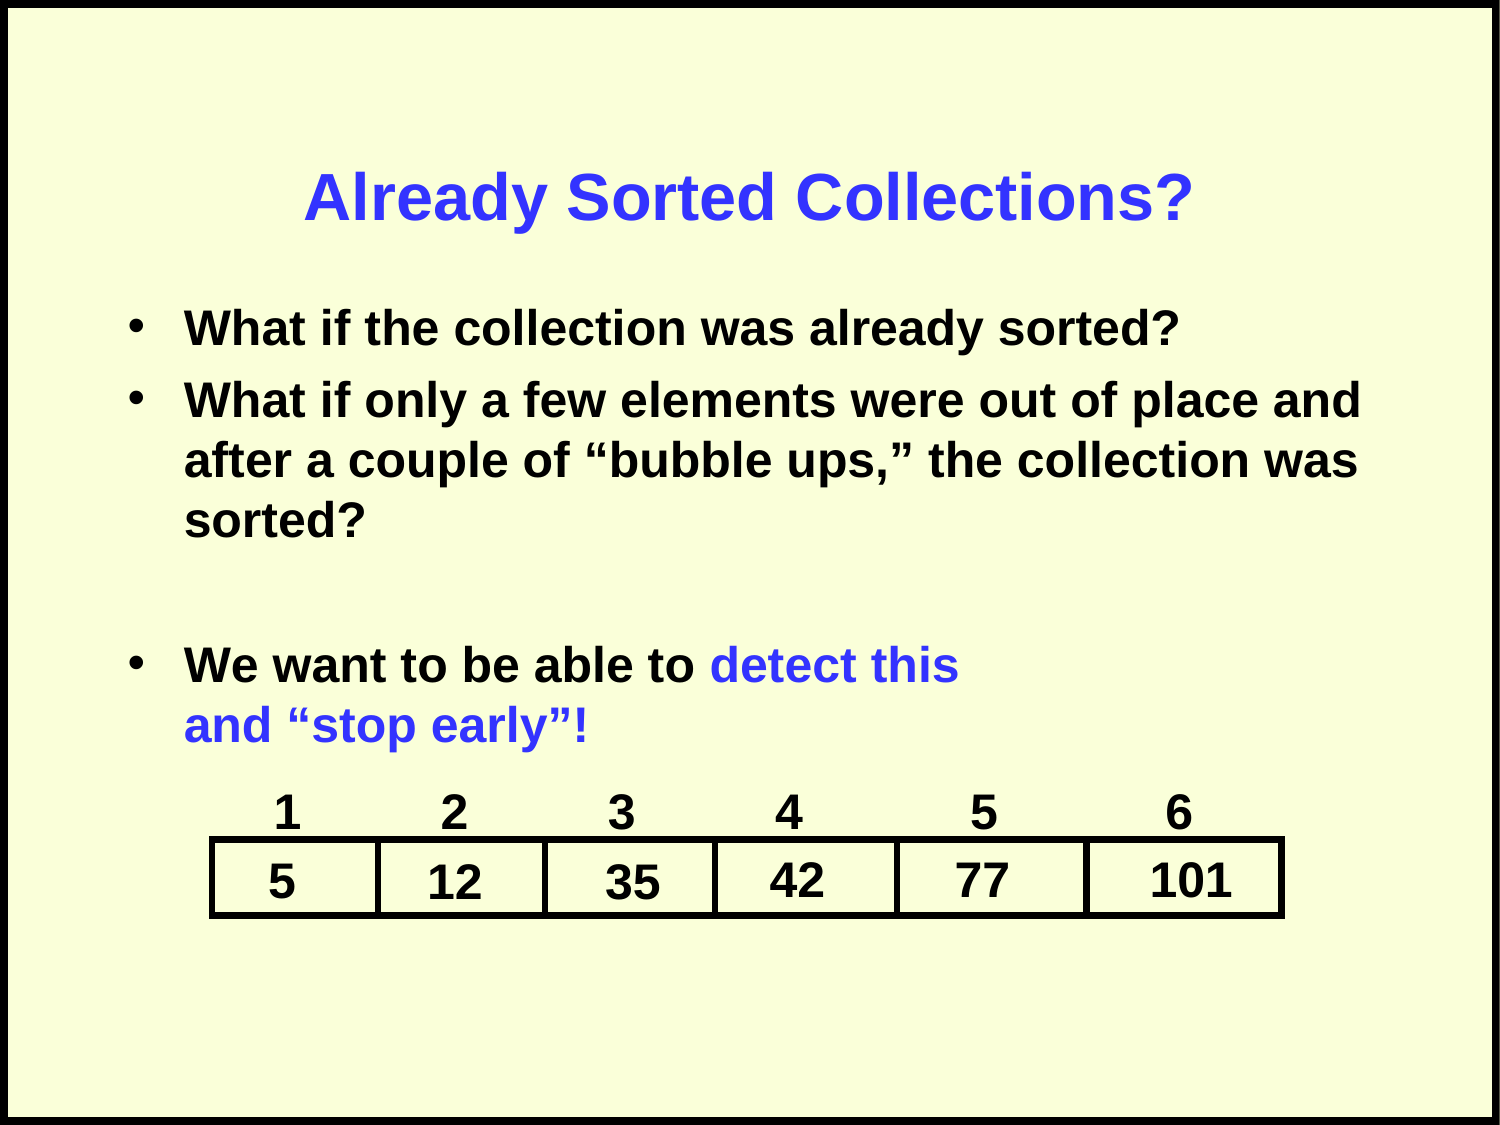

# Already Sorted Collections?
What if the collection was already sorted?
What if only a few elements were out of place and after a couple of “bubble ups,” the collection was sorted?
We want to be able to detect this
and “stop early”!
1 2 3 4 5 6
42
 77
 101
 5
 12
 35